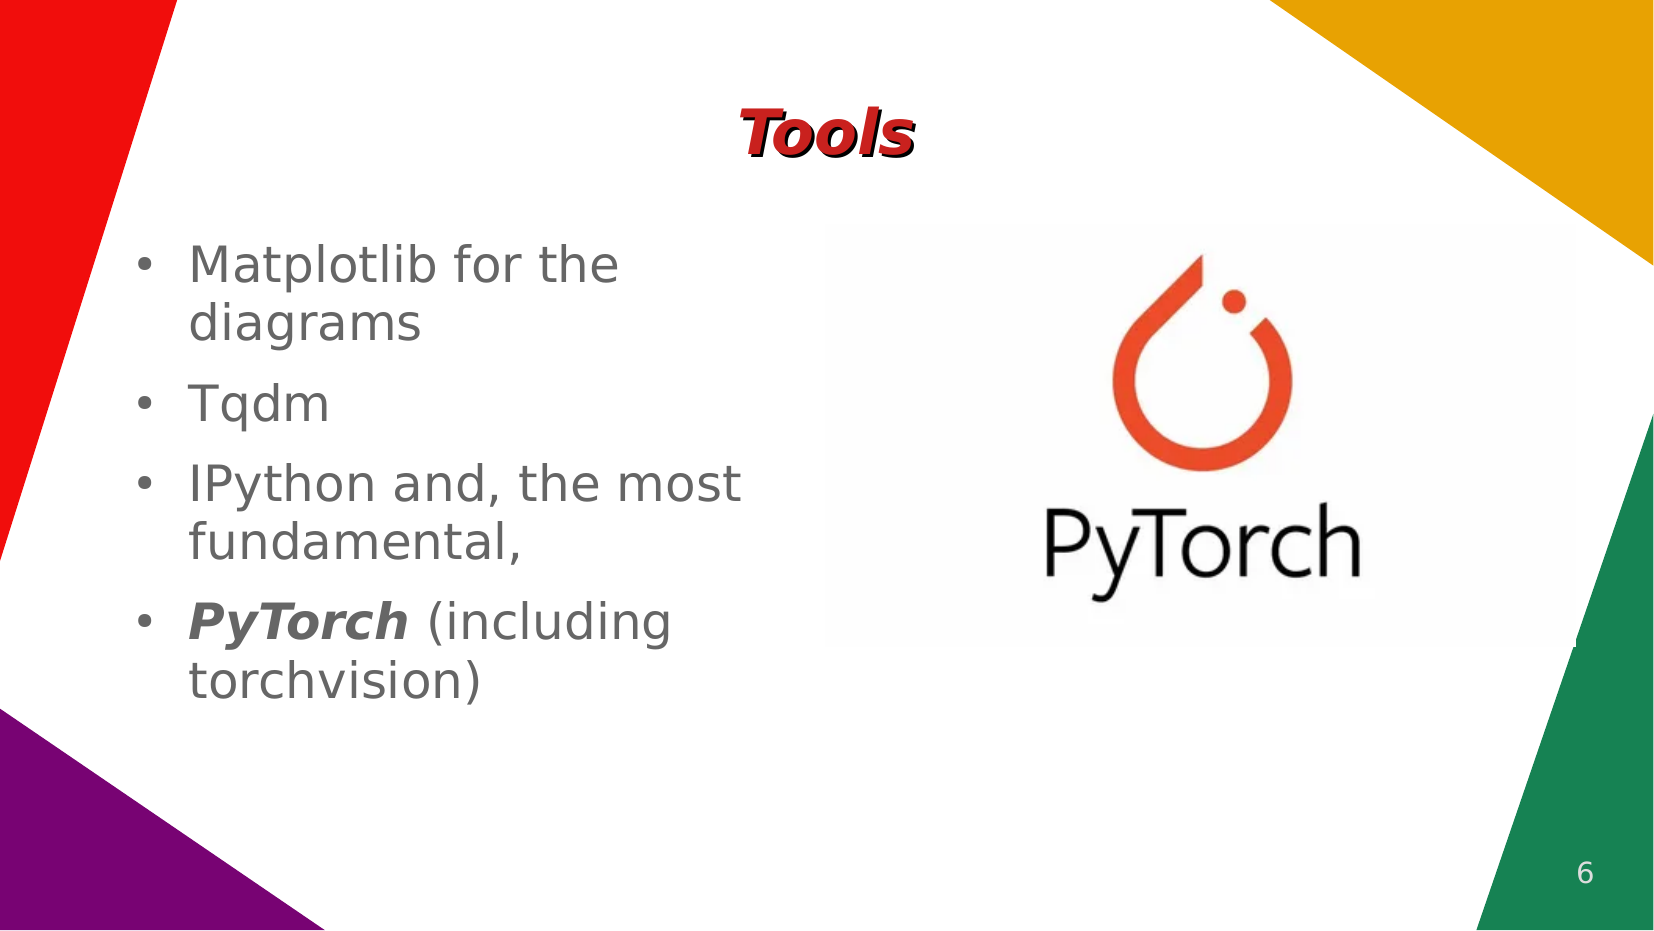

# Tools
Matplotlib for the diagrams
Tqdm
IPython and, the most fundamental,
PyTorch (including torchvision)
6